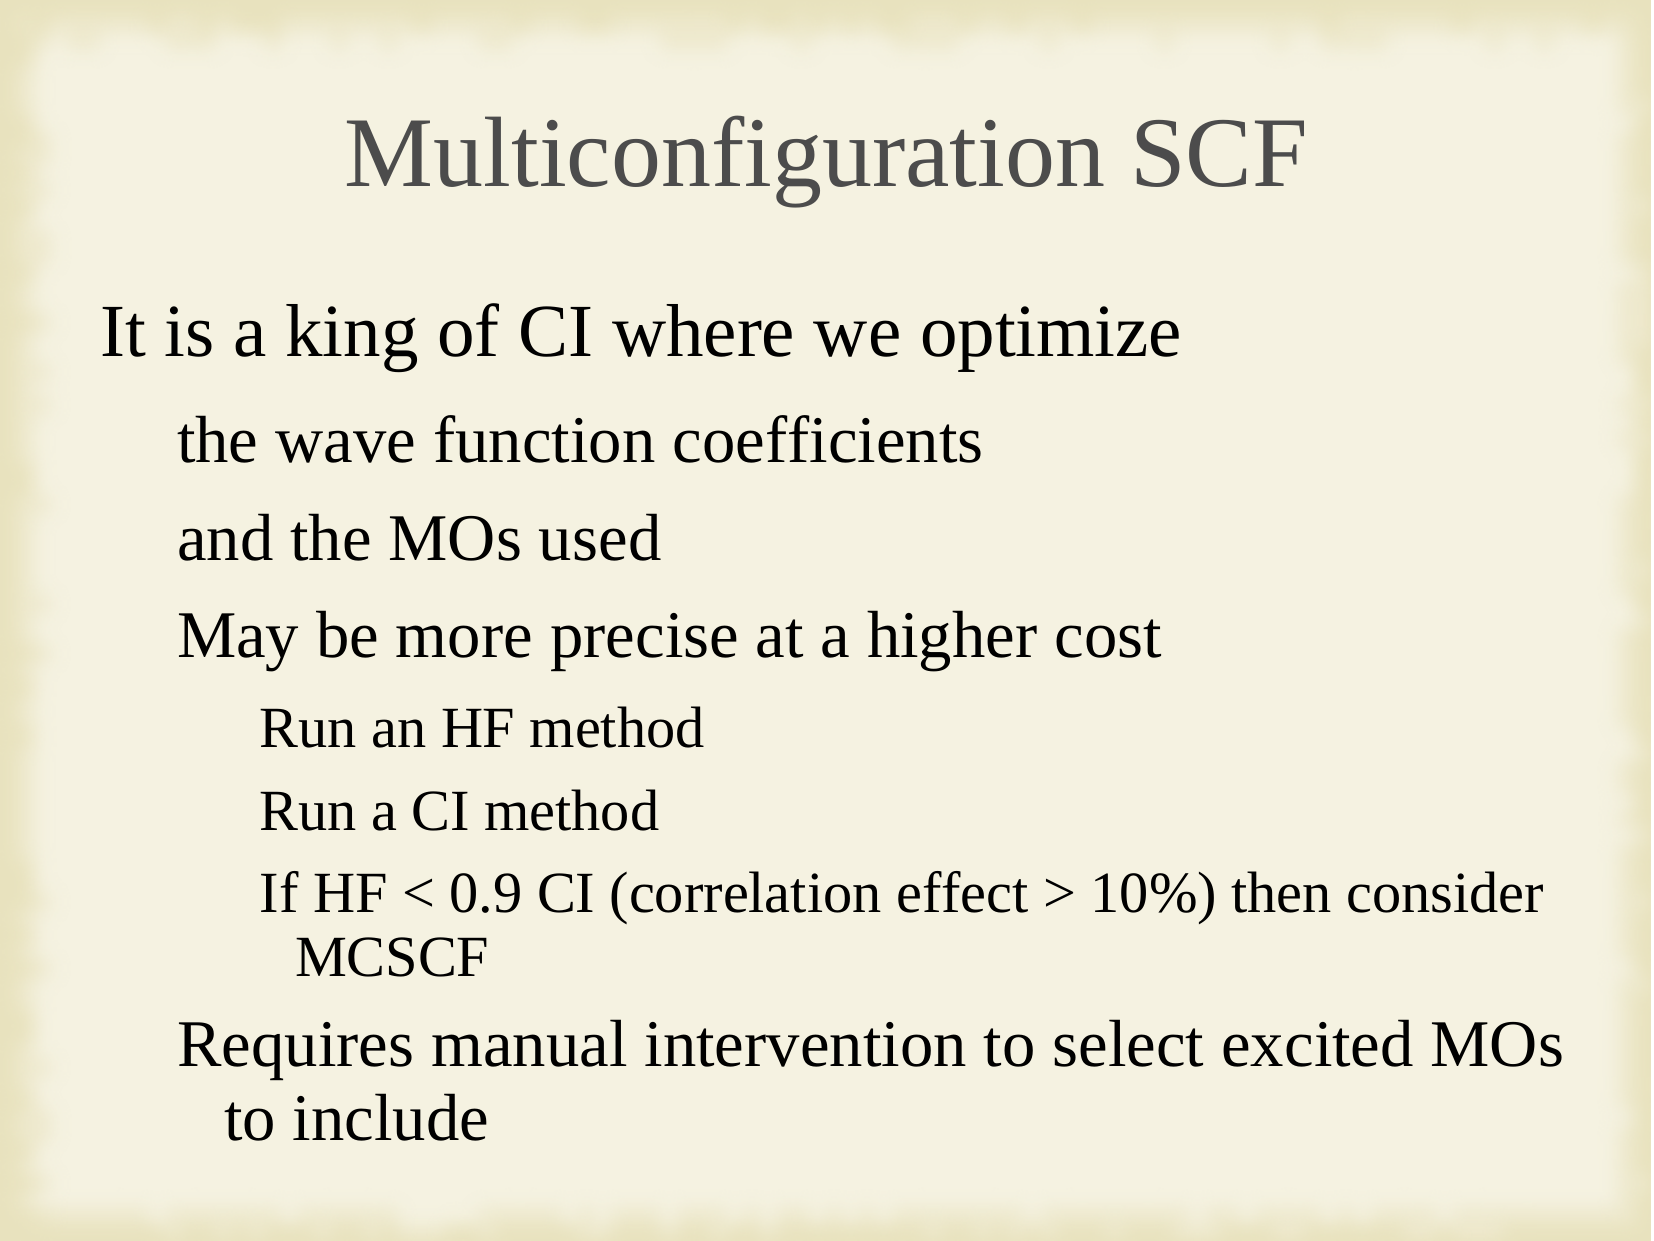

# Multiconfiguration SCF
It is a king of CI where we optimize
the wave function coefficients
and the MOs used
May be more precise at a higher cost
Run an HF method
Run a CI method
If HF < 0.9 CI (correlation effect > 10%) then consider MCSCF
Requires manual intervention to select excited MOs to include